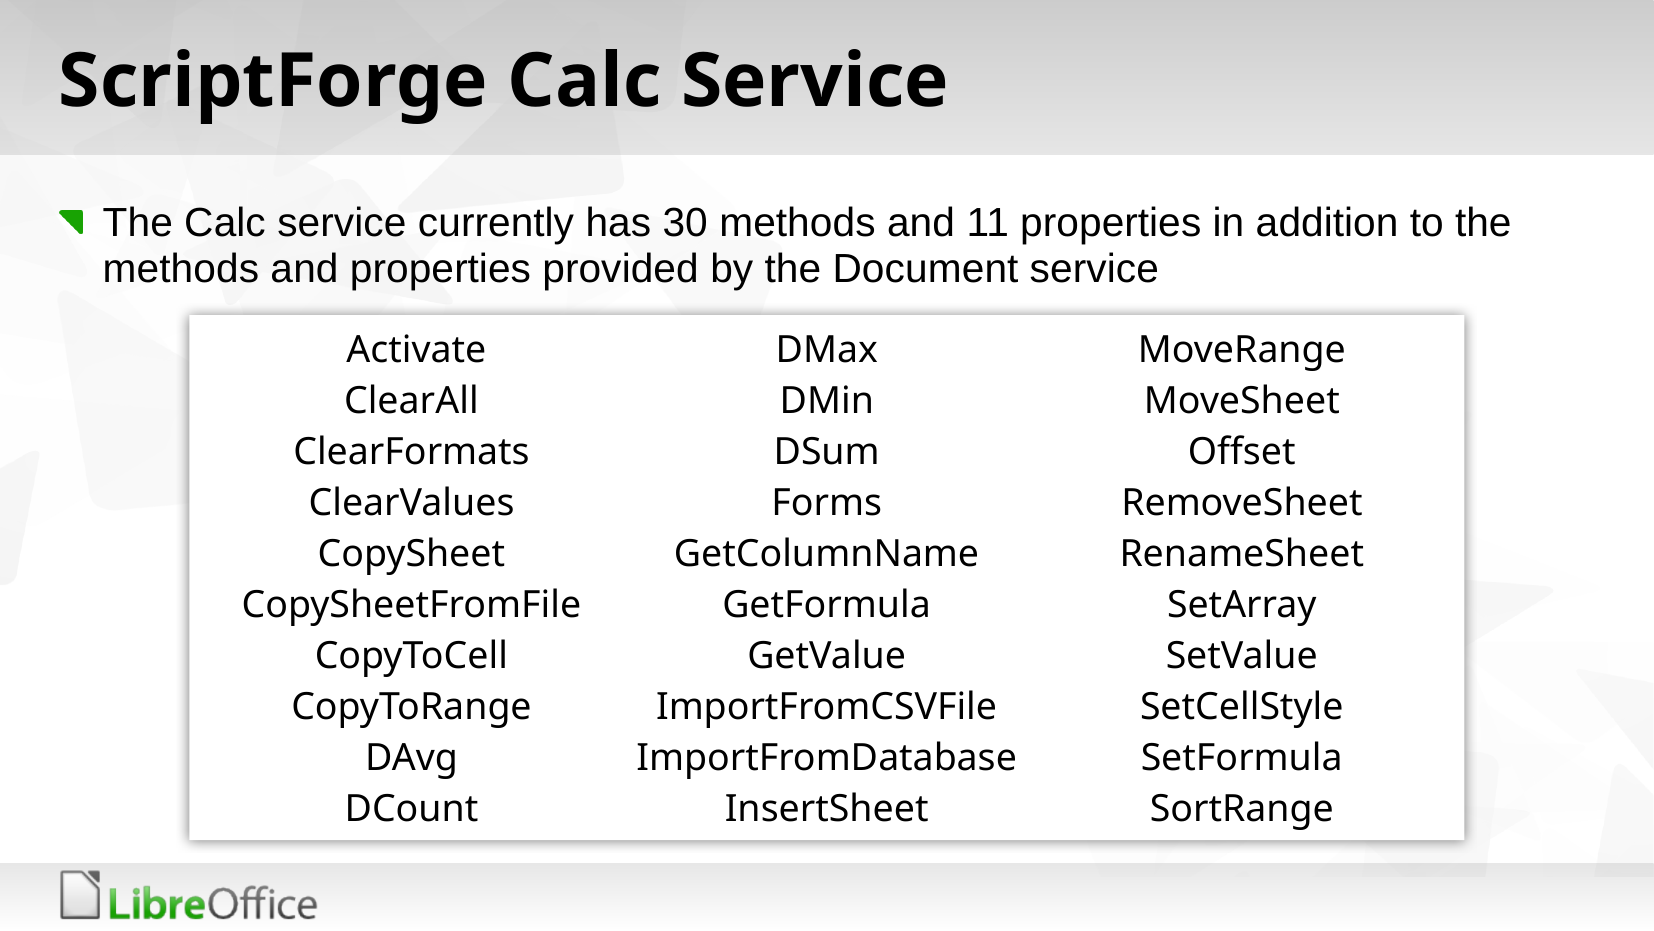

# ScriptForge Calc Service
The Calc service currently has 30 methods and 11 properties in addition to the methods and properties provided by the Document service
 Activate
ClearAll
ClearFormats
ClearValues
CopySheet
CopySheetFromFile
CopyToCell
CopyToRange
DAvg
DCount
DMax
DMin
DSum
Forms
GetColumnName
GetFormula
GetValue
ImportFromCSVFile
ImportFromDatabase
InsertSheet
MoveRange
MoveSheet
Offset
RemoveSheet
RenameSheet
SetArray
SetValue
SetCellStyle
SetFormula
SortRange